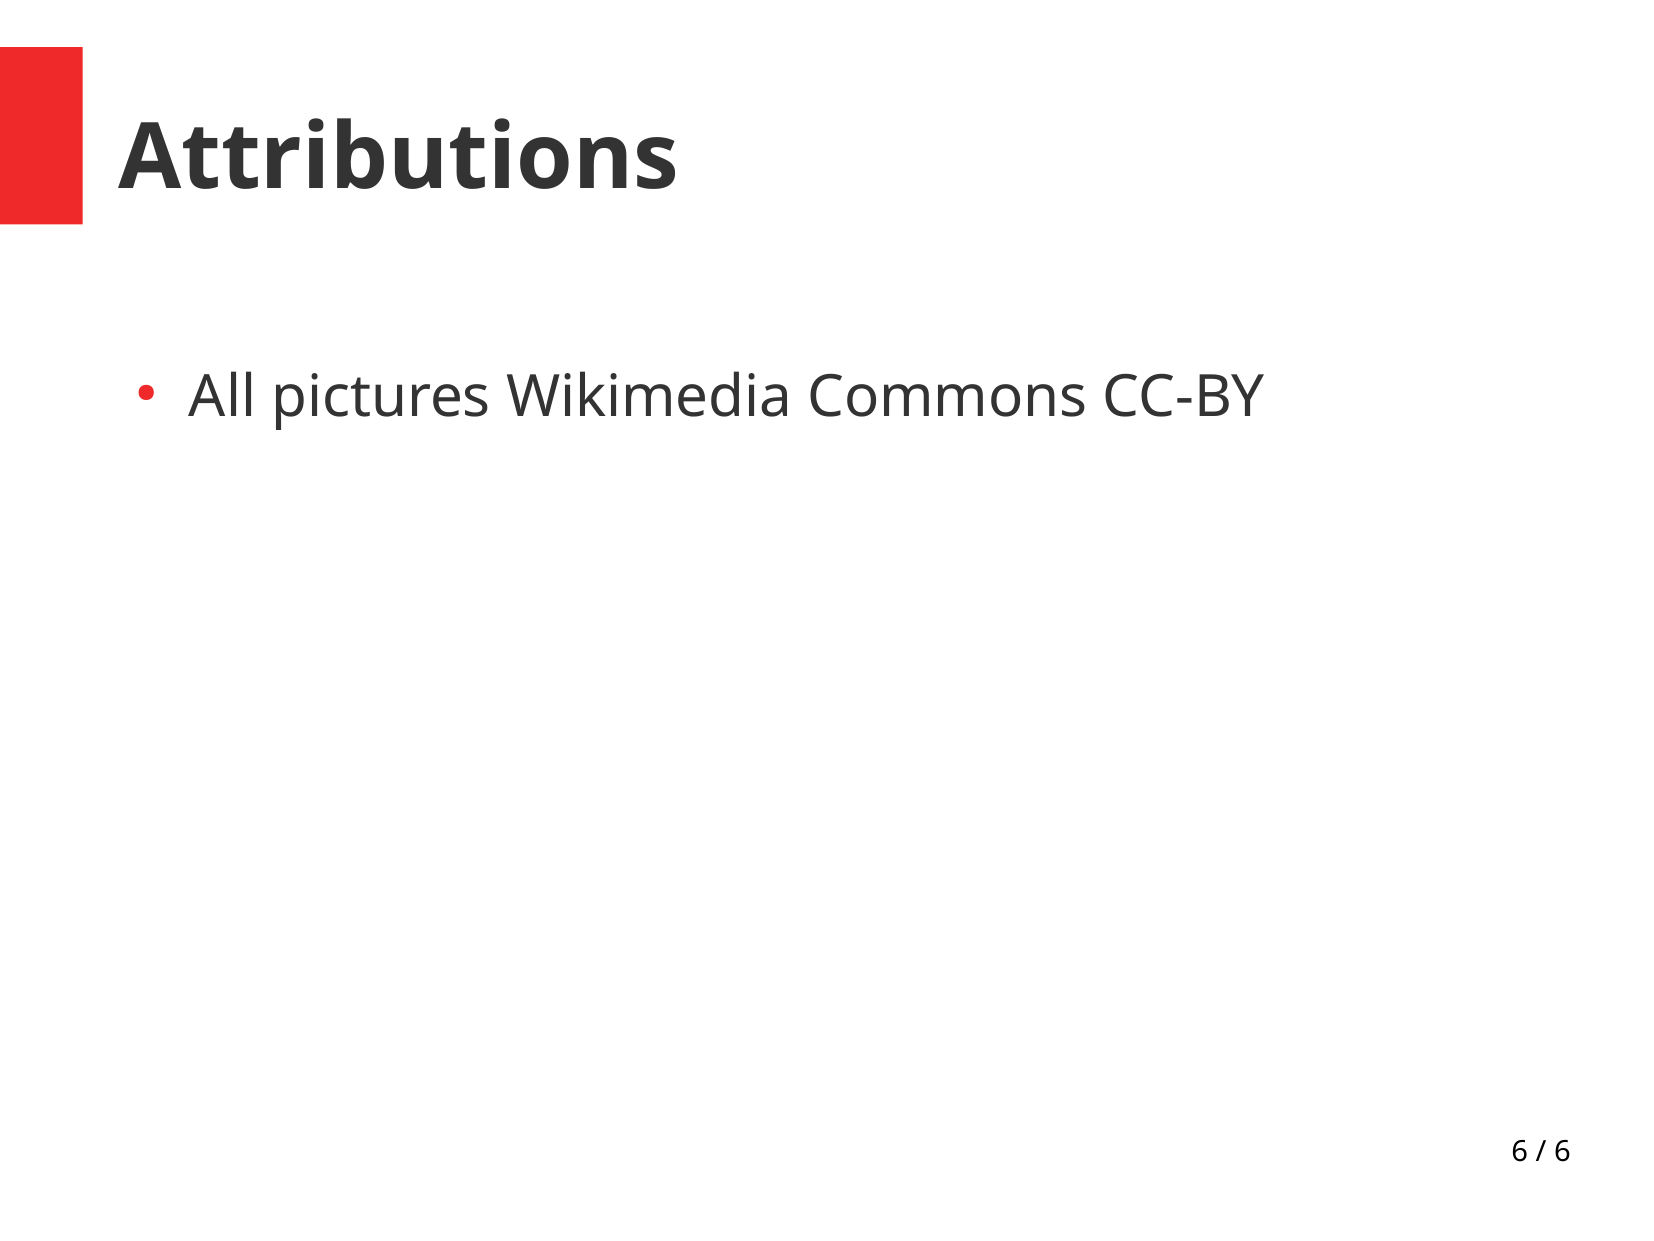

# Attributions
All pictures Wikimedia Commons CC-BY
6